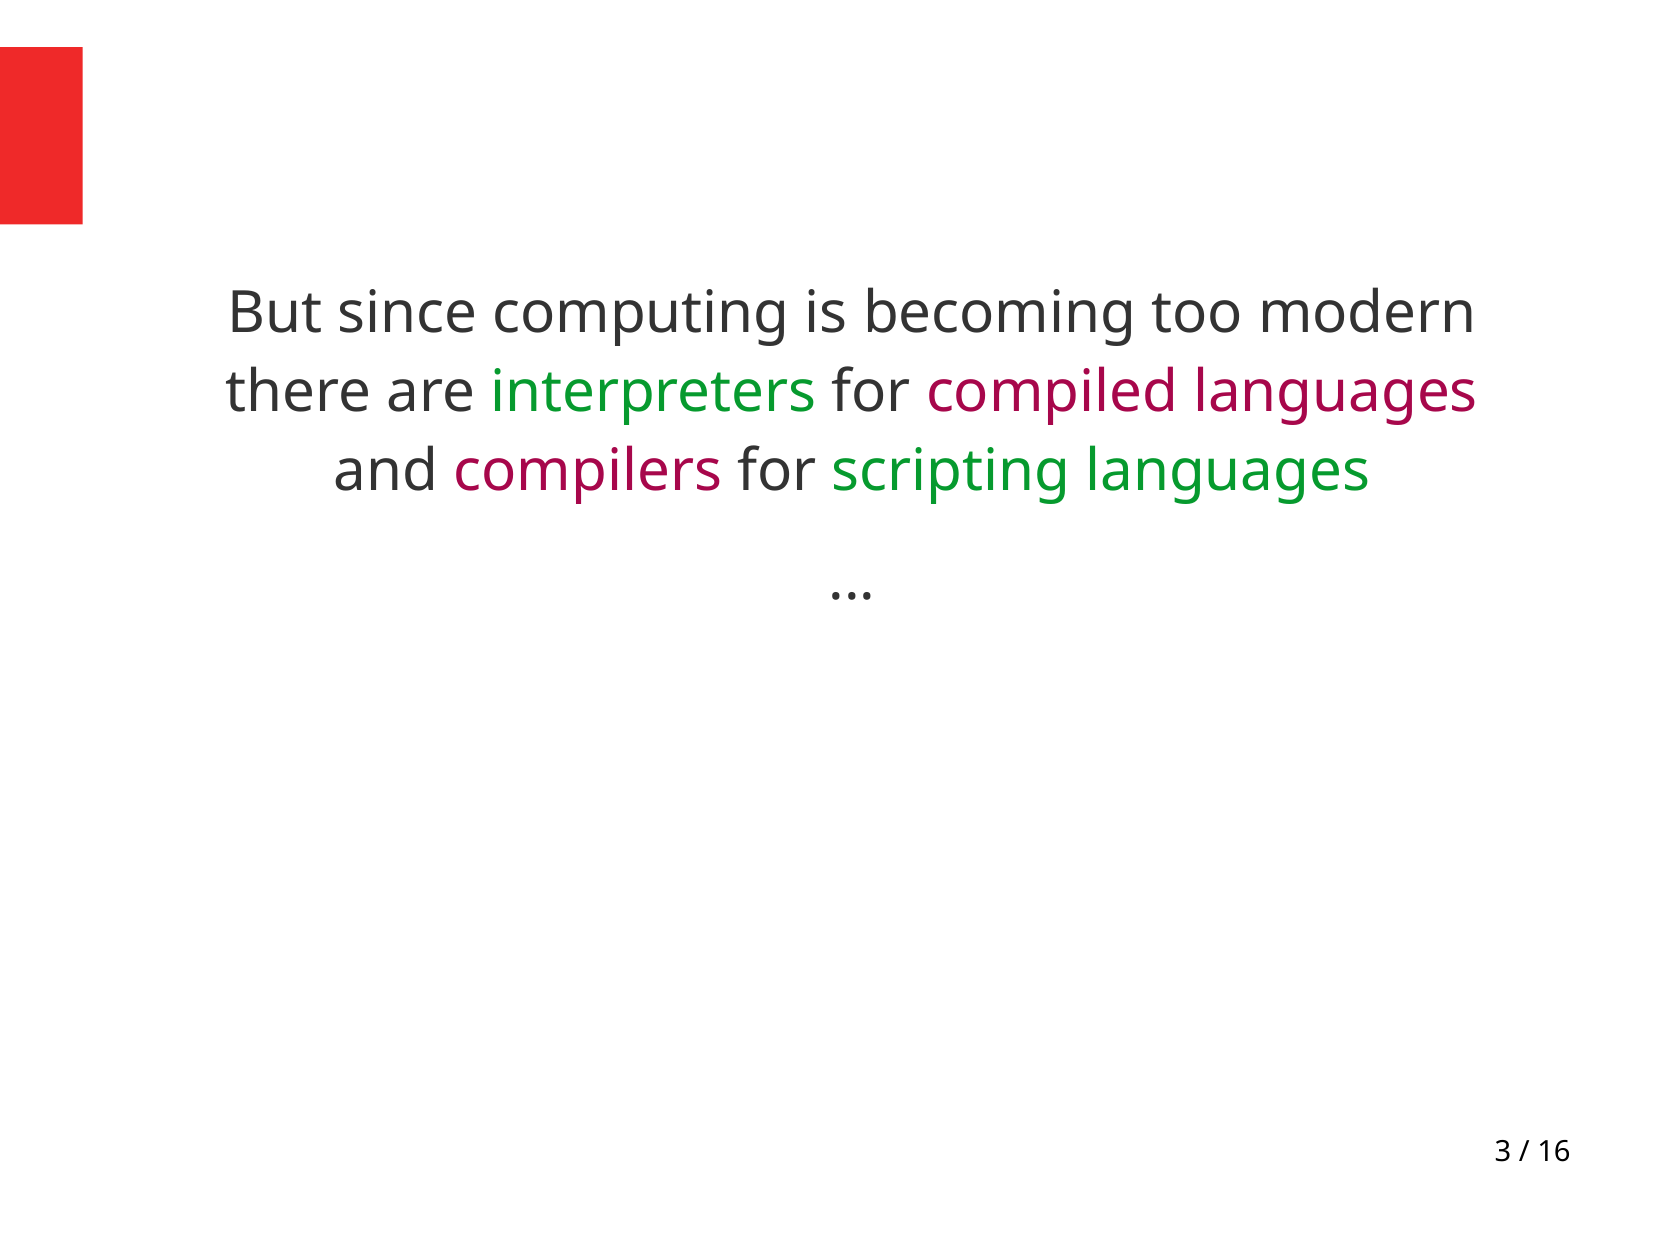

# But since computing is becoming too modern there are interpreters for compiled languages and compilers for scripting languages
...
3